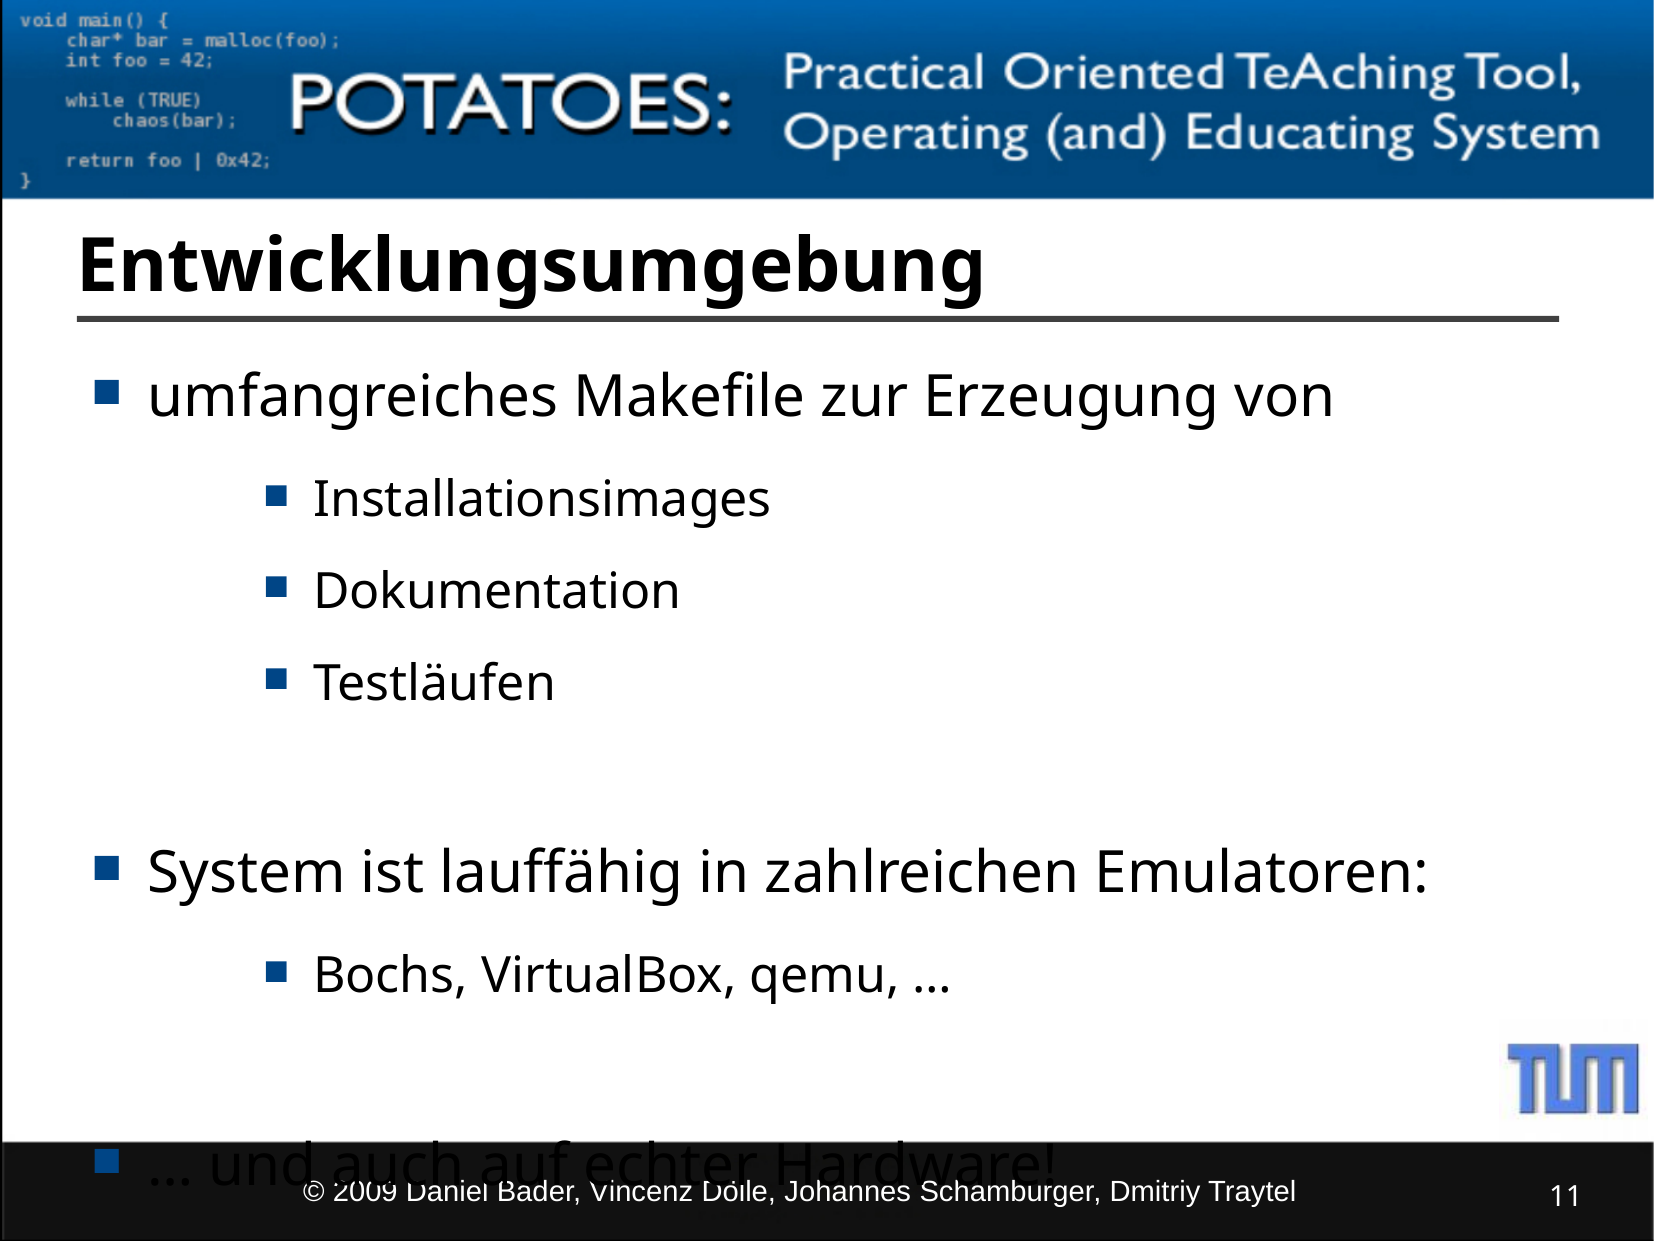

# Entwicklungsumgebung
umfangreiches Makefile zur Erzeugung von
Installationsimages
Dokumentation
Testläufen
System ist lauffähig in zahlreichen Emulatoren:
Bochs, VirtualBox, qemu, …
… und auch auf echter Hardware!
11